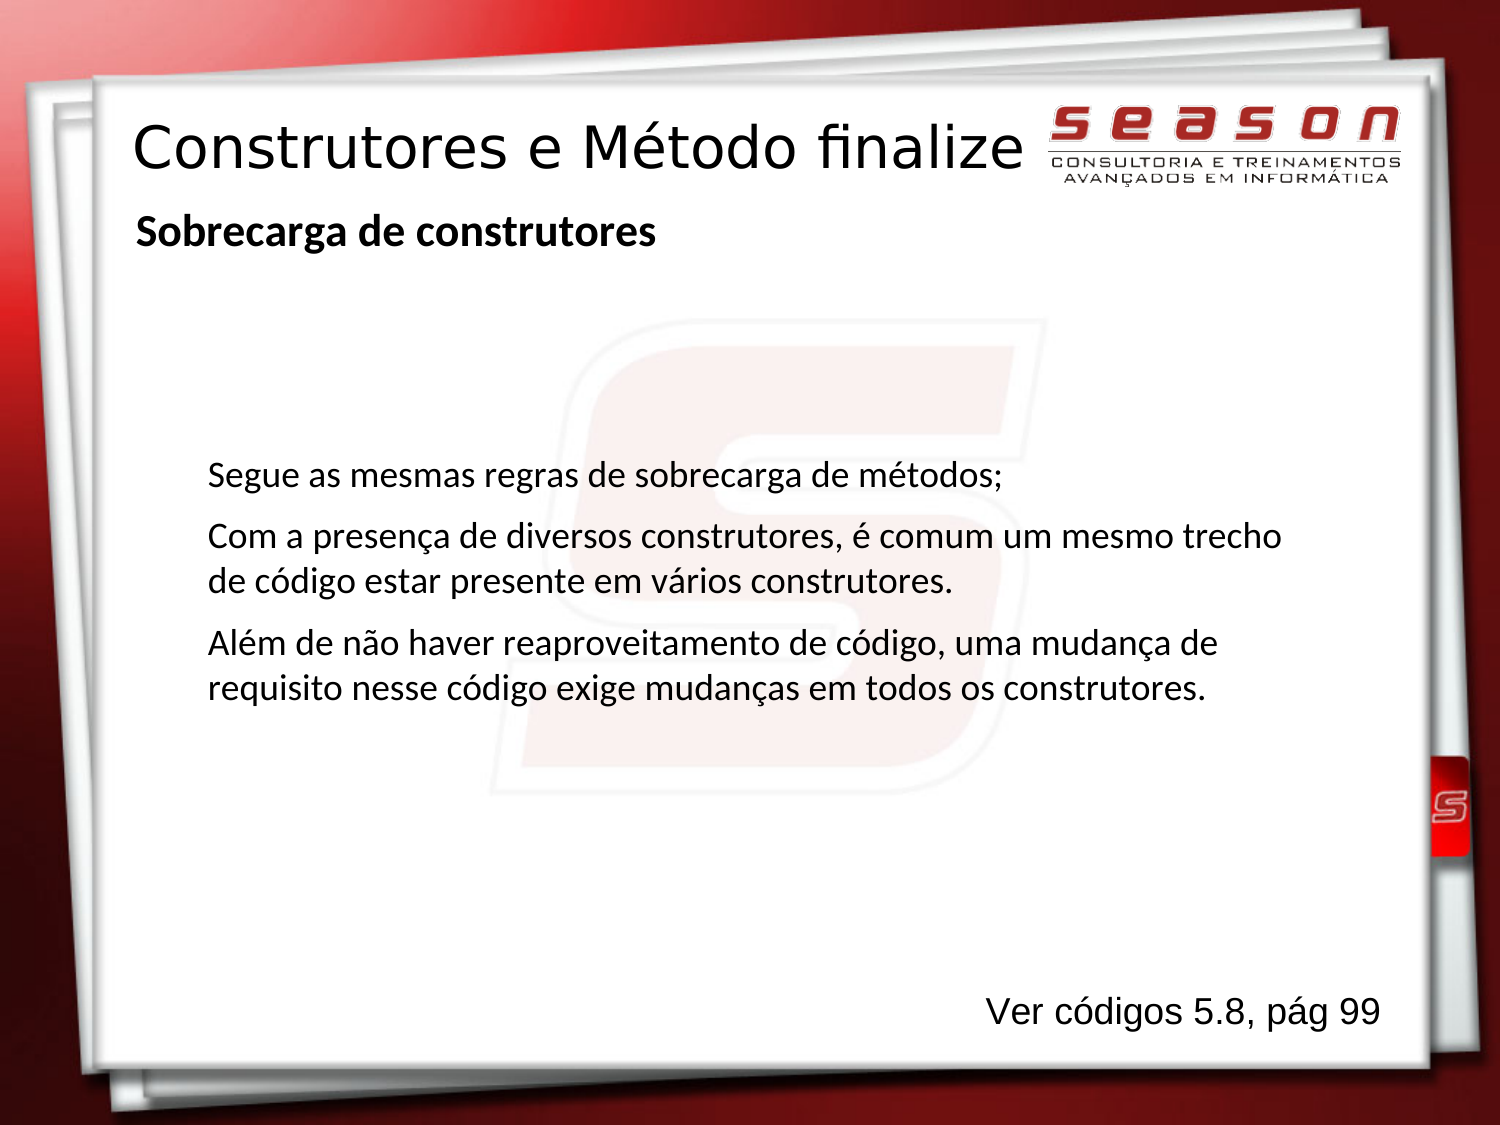

# Construtores e Método finalize
Sobrecarga de construtores
Segue as mesmas regras de sobrecarga de métodos;
Com a presença de diversos construtores, é comum um mesmo trecho de código estar presente em vários construtores.
Além de não haver reaproveitamento de código, uma mudança de requisito nesse código exige mudanças em todos os construtores.
Ver códigos 5.8, pág 99